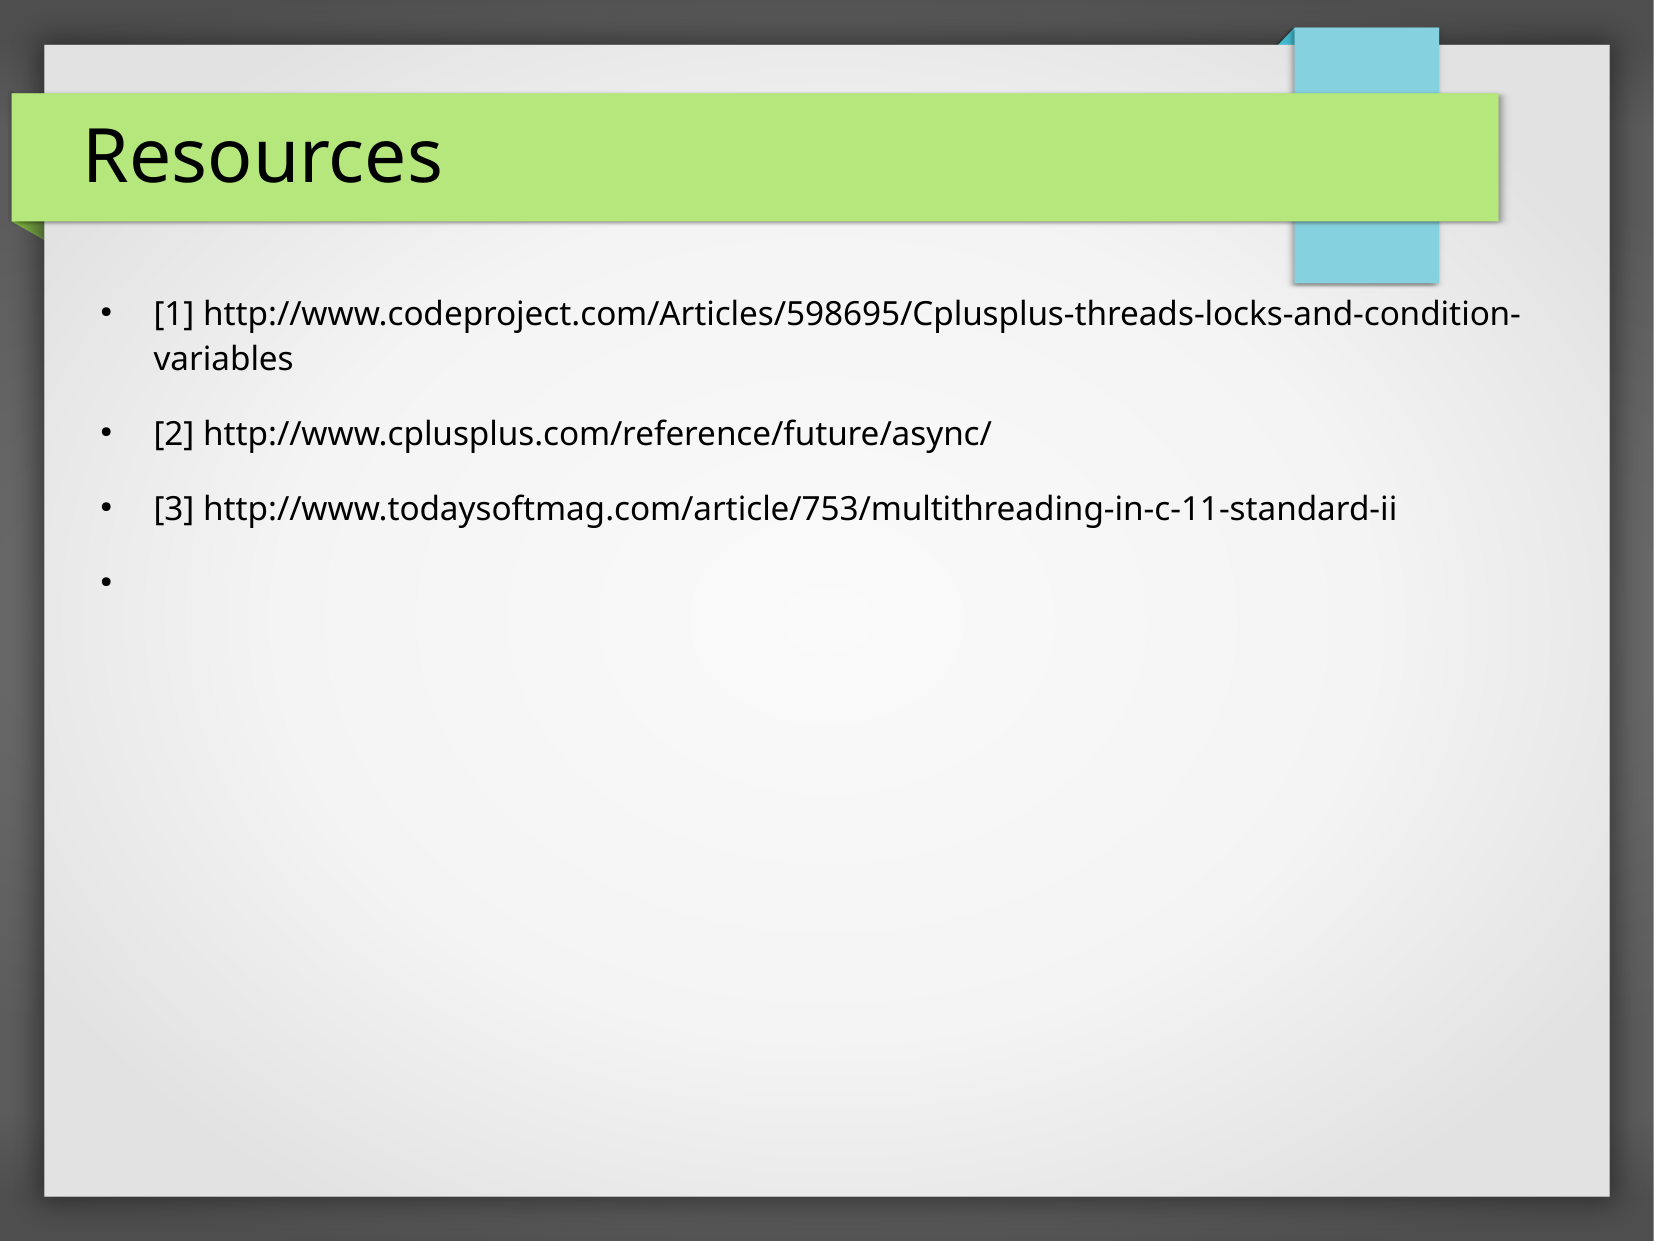

# Resources
[1] http://www.codeproject.com/Articles/598695/Cplusplus-threads-locks-and-condition-variables
[2] http://www.cplusplus.com/reference/future/async/
[3] http://www.todaysoftmag.com/article/753/multithreading-in-c-11-standard-ii